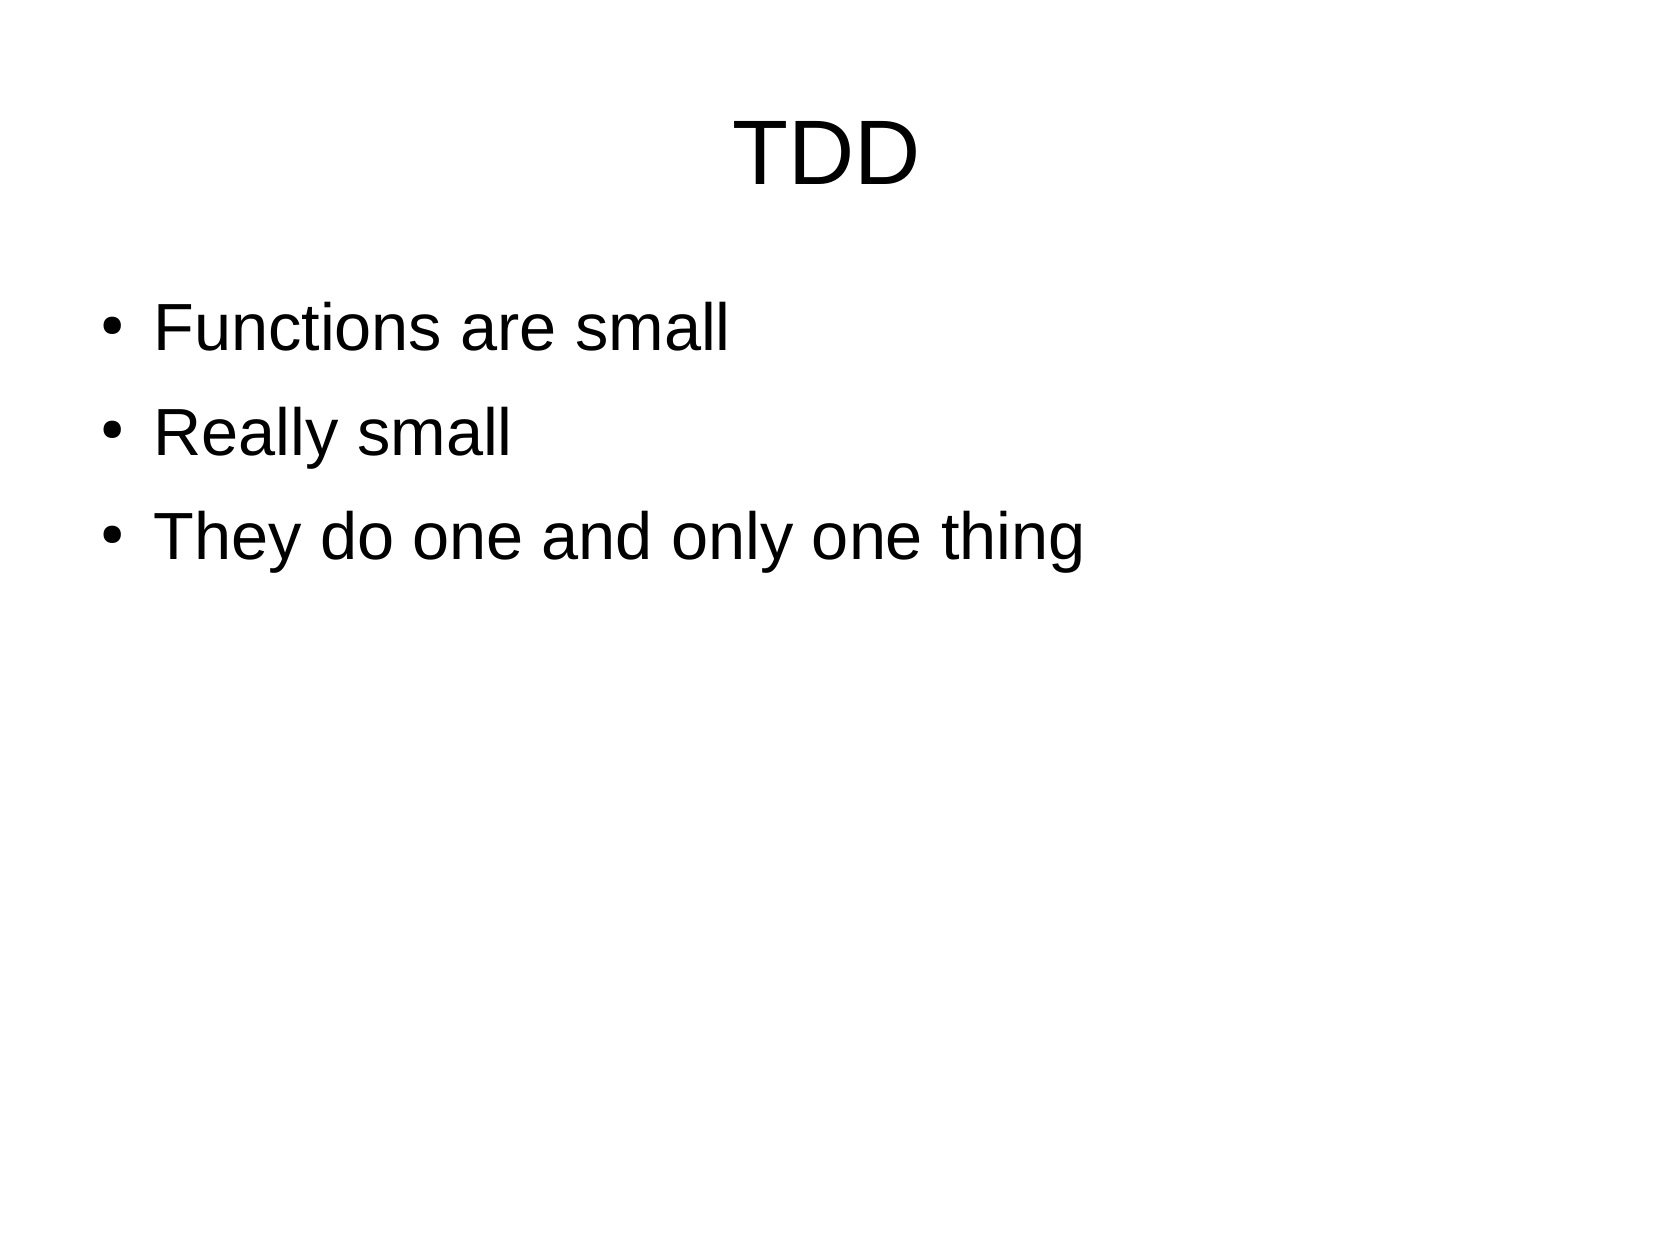

# TDD
Functions are small
Really small
They do one and only one thing